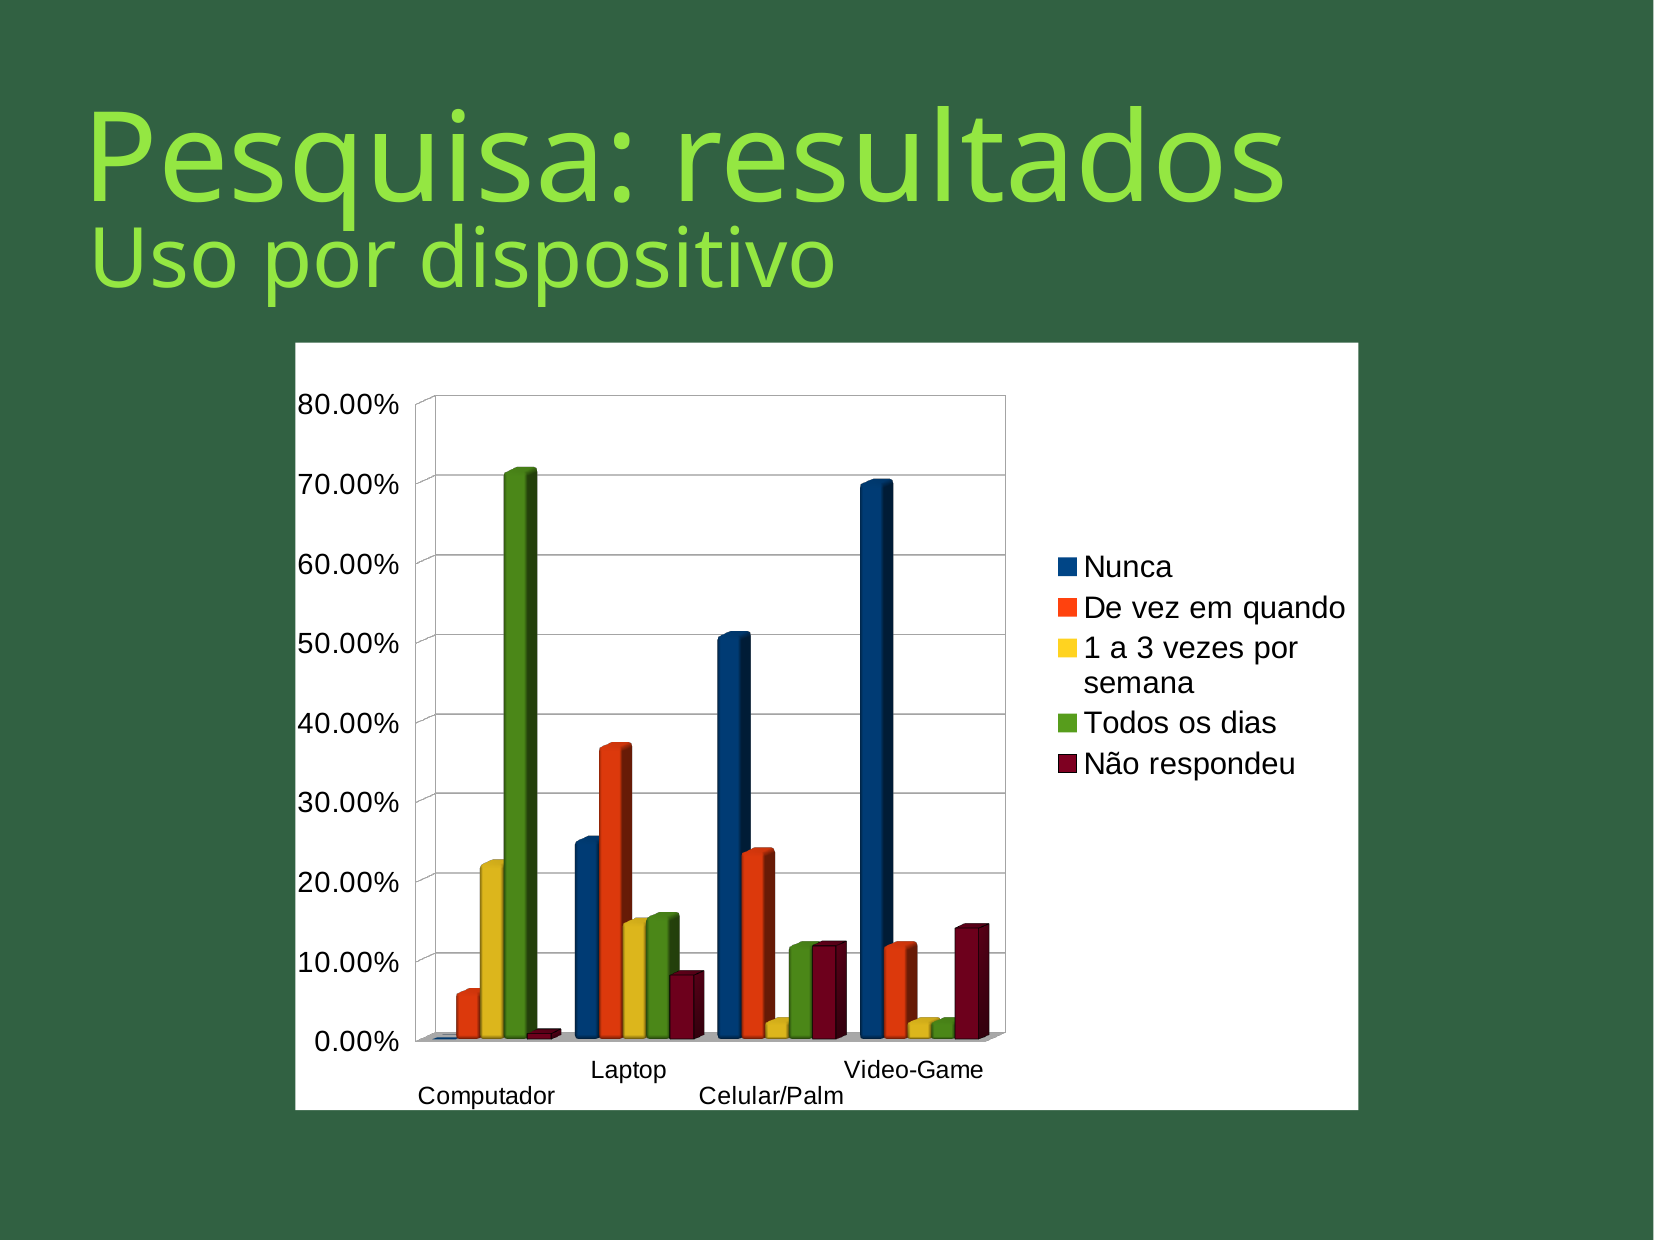

# Pesquisa: resultados
Uso por dispositivo
[unsupported chart]